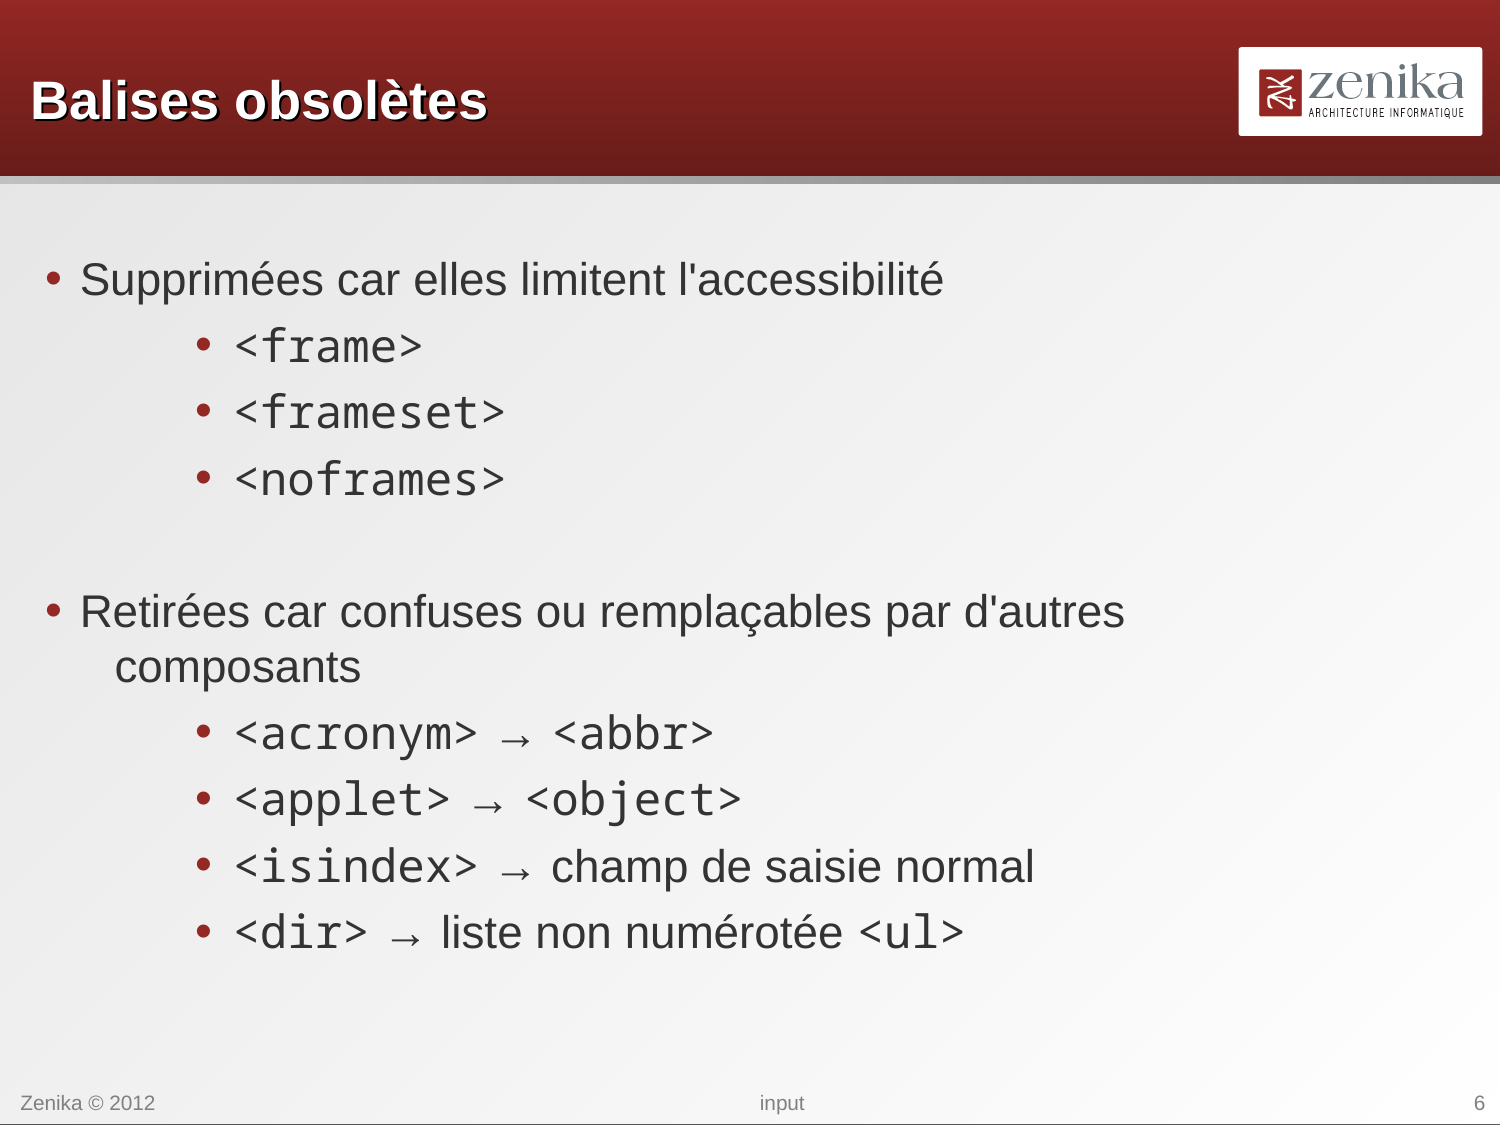

# Balises obsolètes
Supprimées car elles limitent l'accessibilité
<frame>
<frameset>
<noframes>
Retirées car confuses ou remplaçables par d'autres composants
<acronym> → <abbr>
<applet> → <object>
<isindex> → champ de saisie normal
<dir> → liste non numérotée <ul>